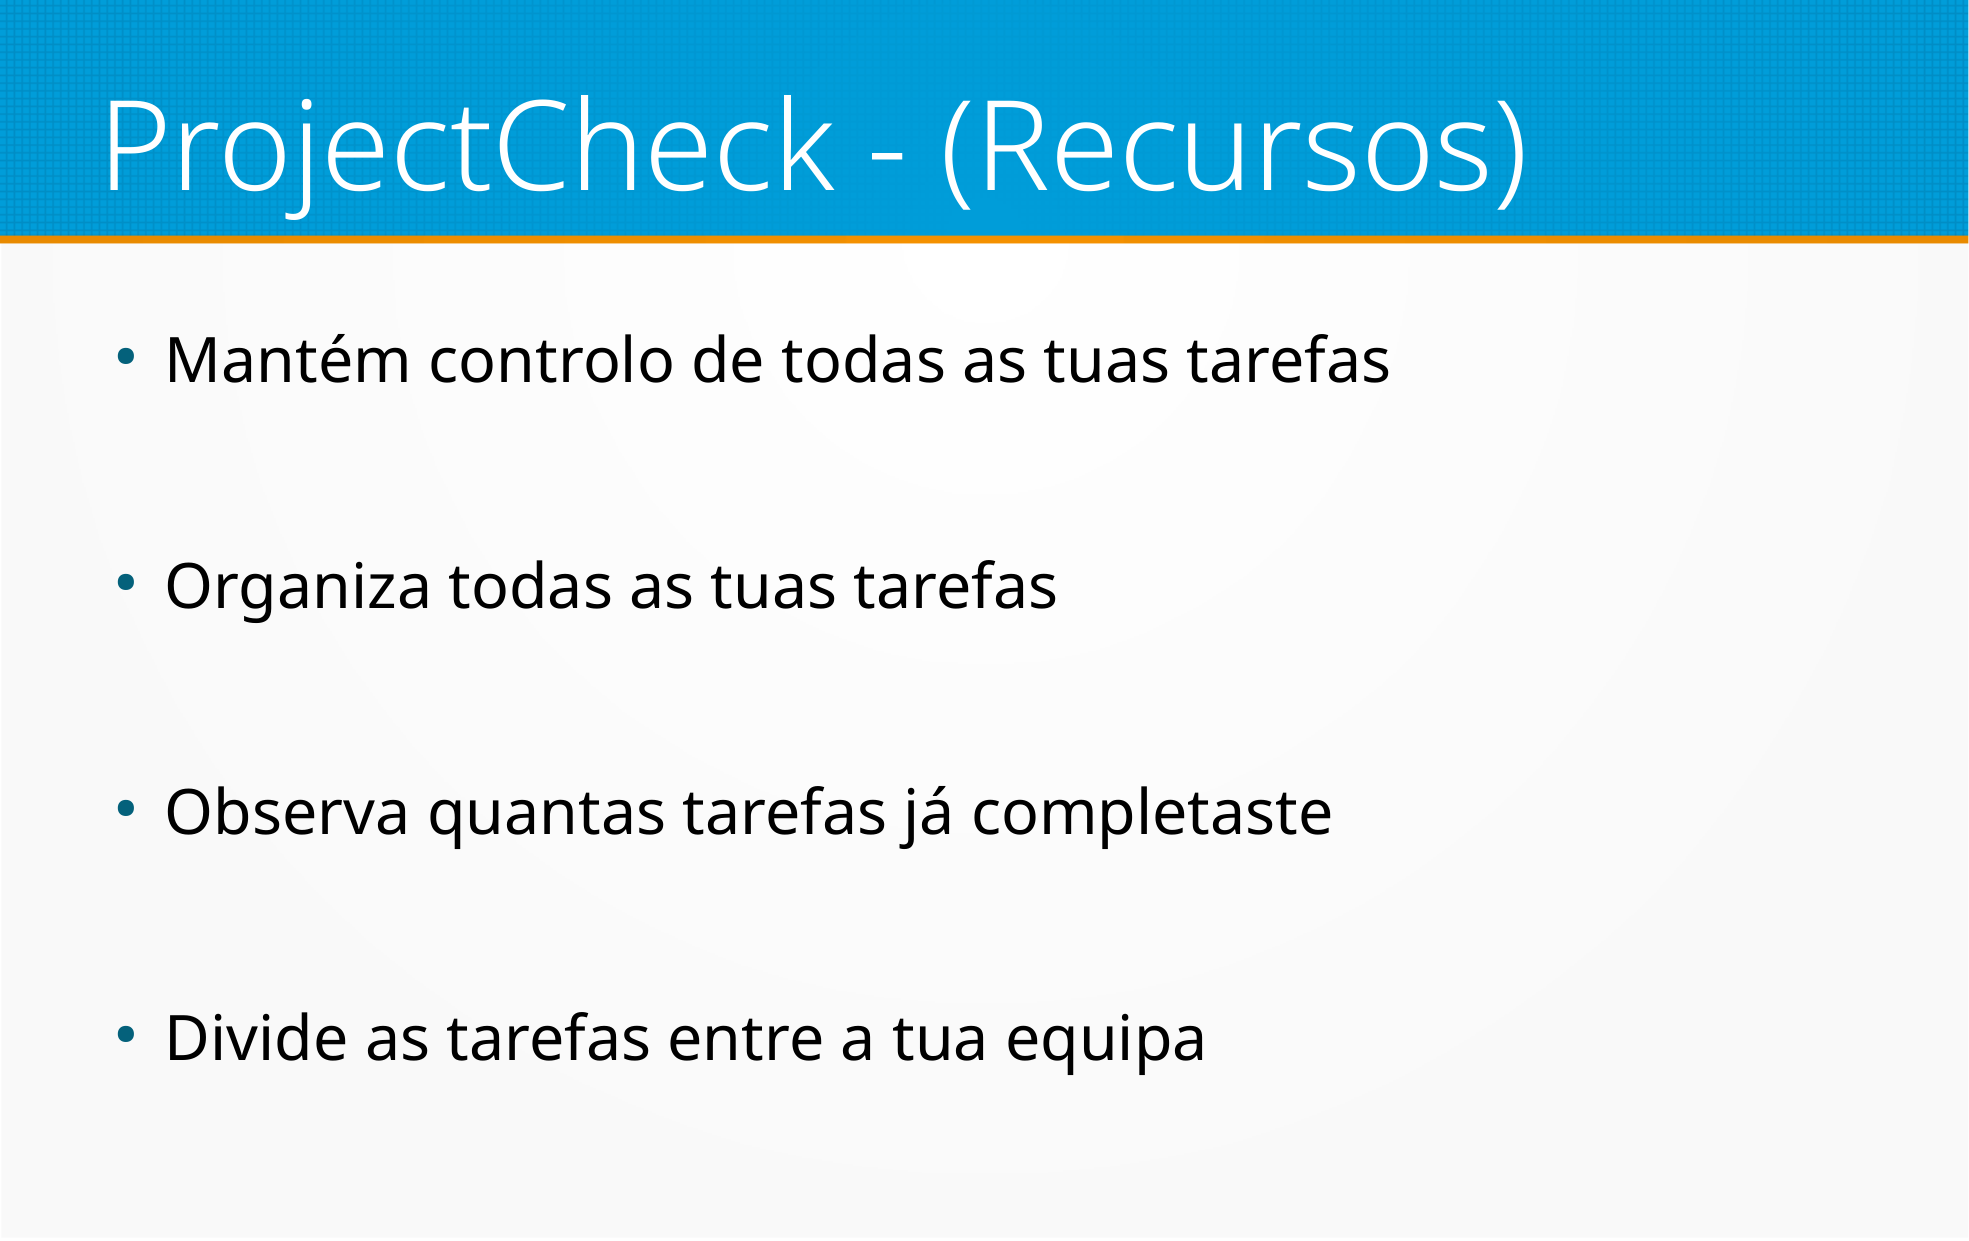

# ProjectCheck - (Recursos)
Mantém controlo de todas as tuas tarefas
Organiza todas as tuas tarefas
Observa quantas tarefas já completaste
Divide as tarefas entre a tua equipa